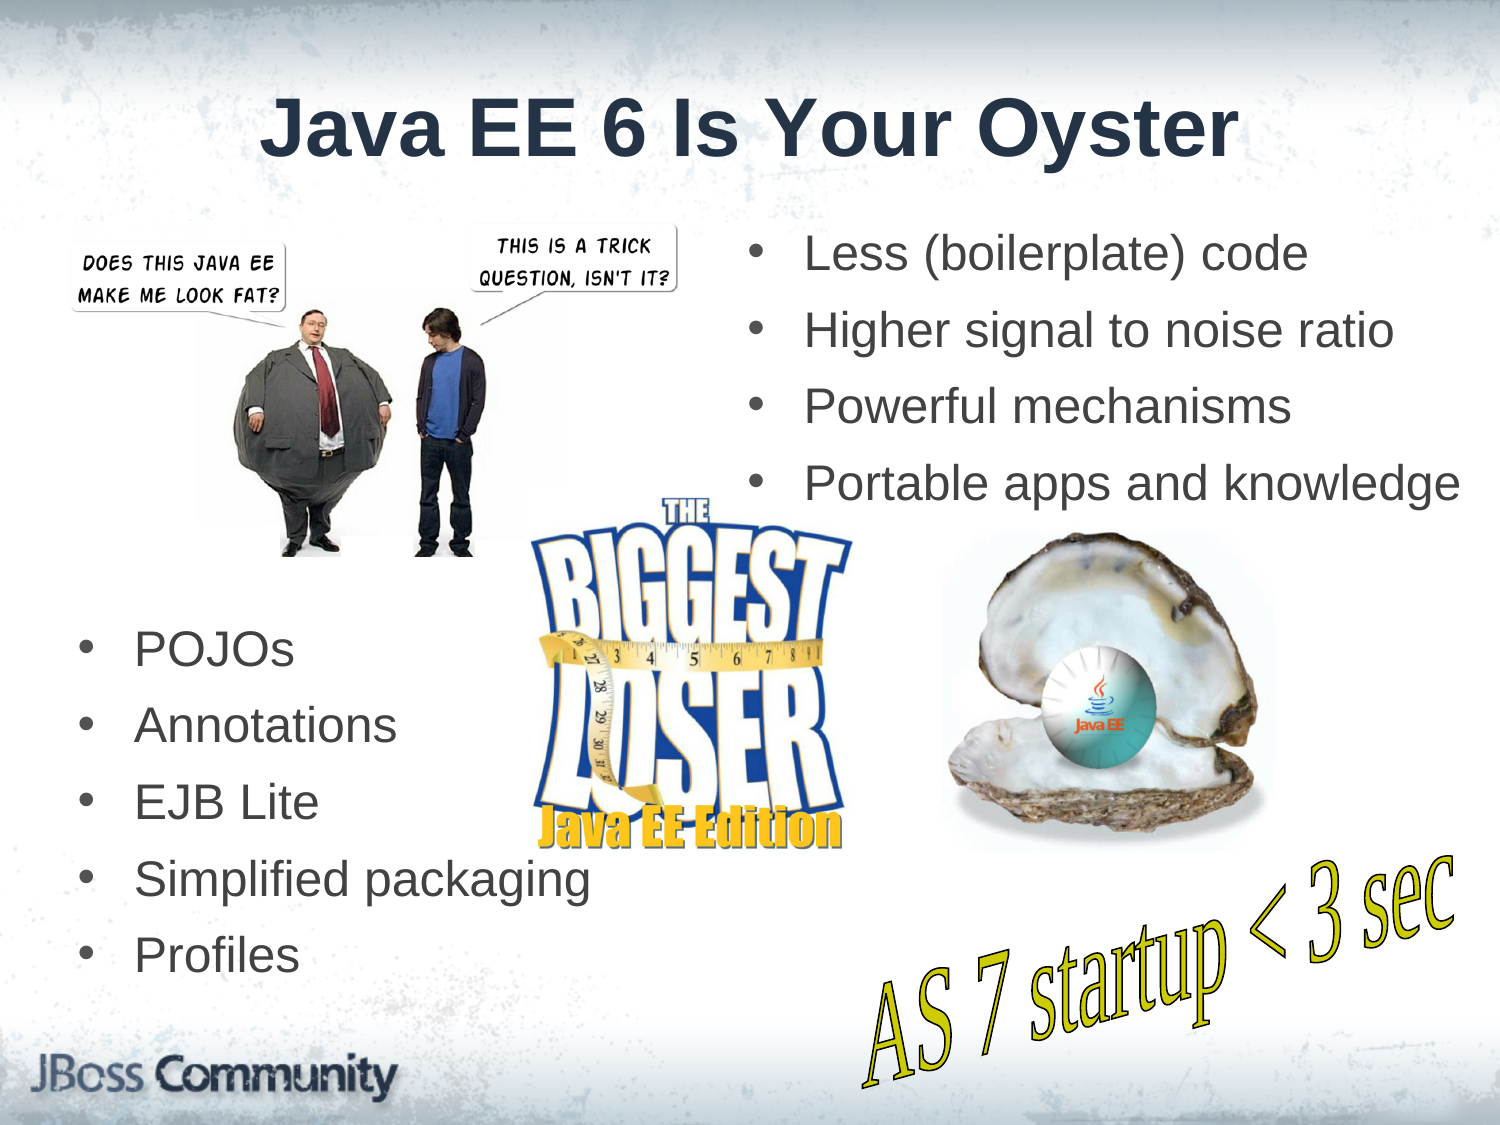

# Java EE 6 Is Your Oyster
Less (boilerplate) code
Higher signal to noise ratio
Powerful mechanisms
Portable apps and knowledge
POJOs
Annotations
EJB Lite
Simplified packaging
Profiles
AS 7 startup < 3 sec